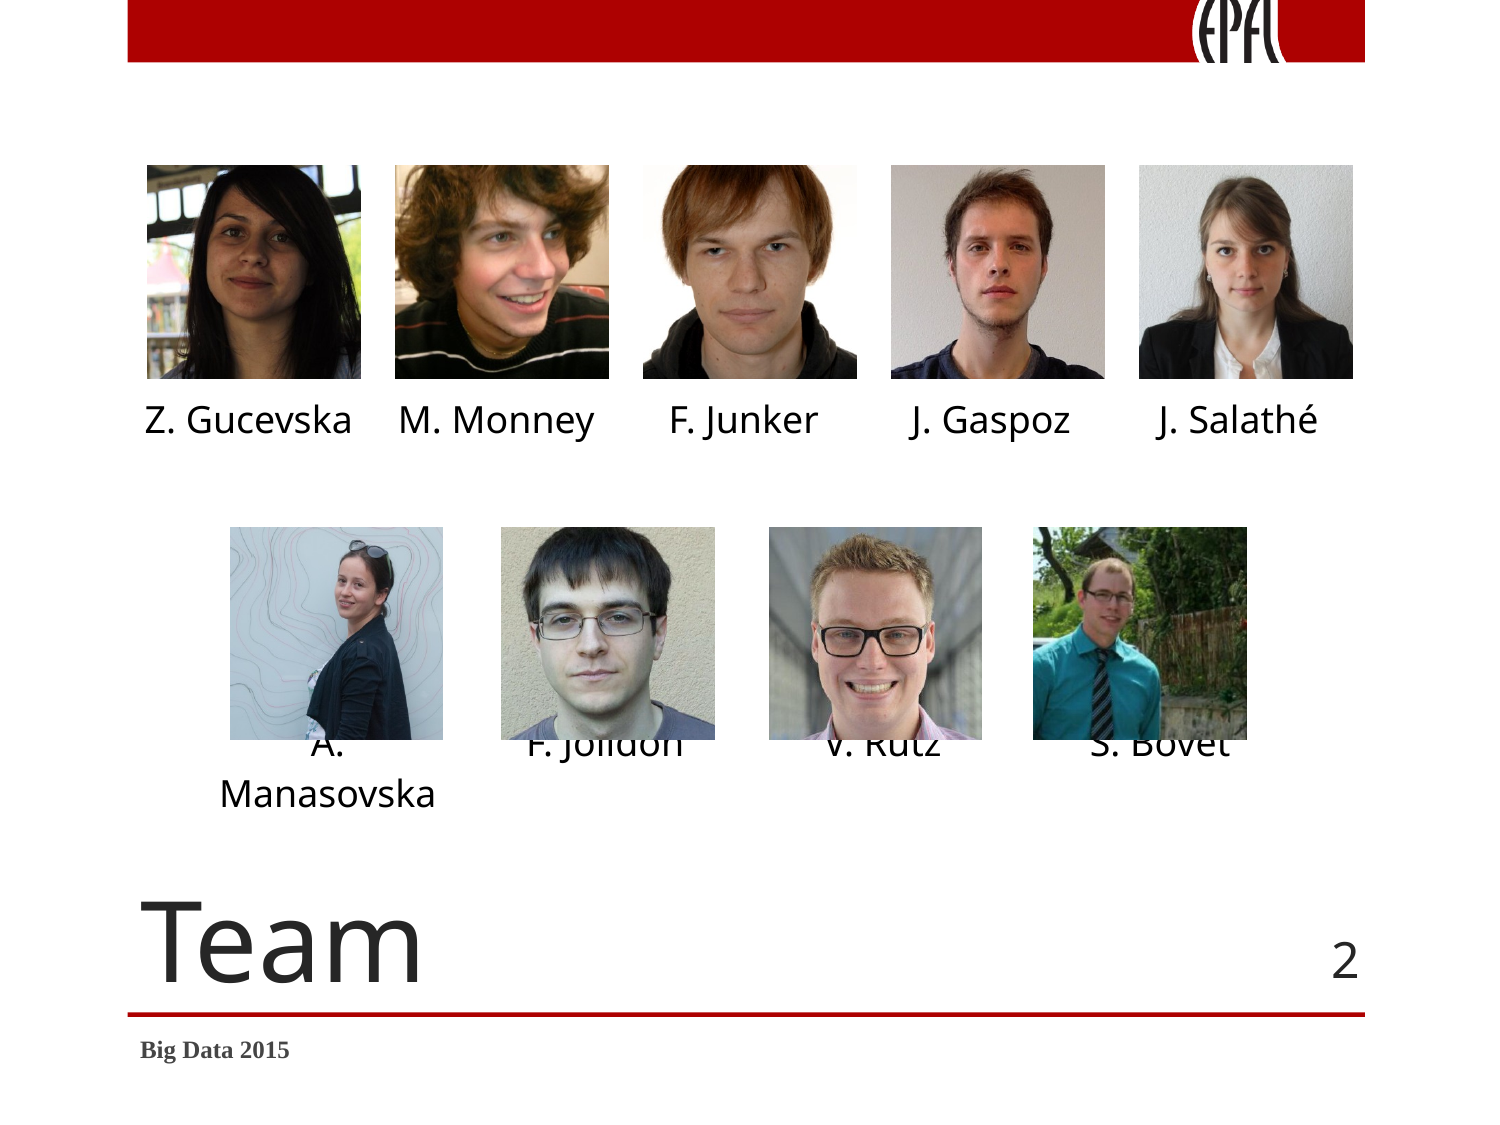

| | | | | |
| --- | --- | --- | --- | --- |
| Z. Gucevska | M. Monney | F. Junker | J. Gaspoz | J. Salathé |
| | | | |
| --- | --- | --- | --- |
| A. Manasovska | F. Jolidon | V. Rutz | S. Bovet |
# Team
Big Data 2015